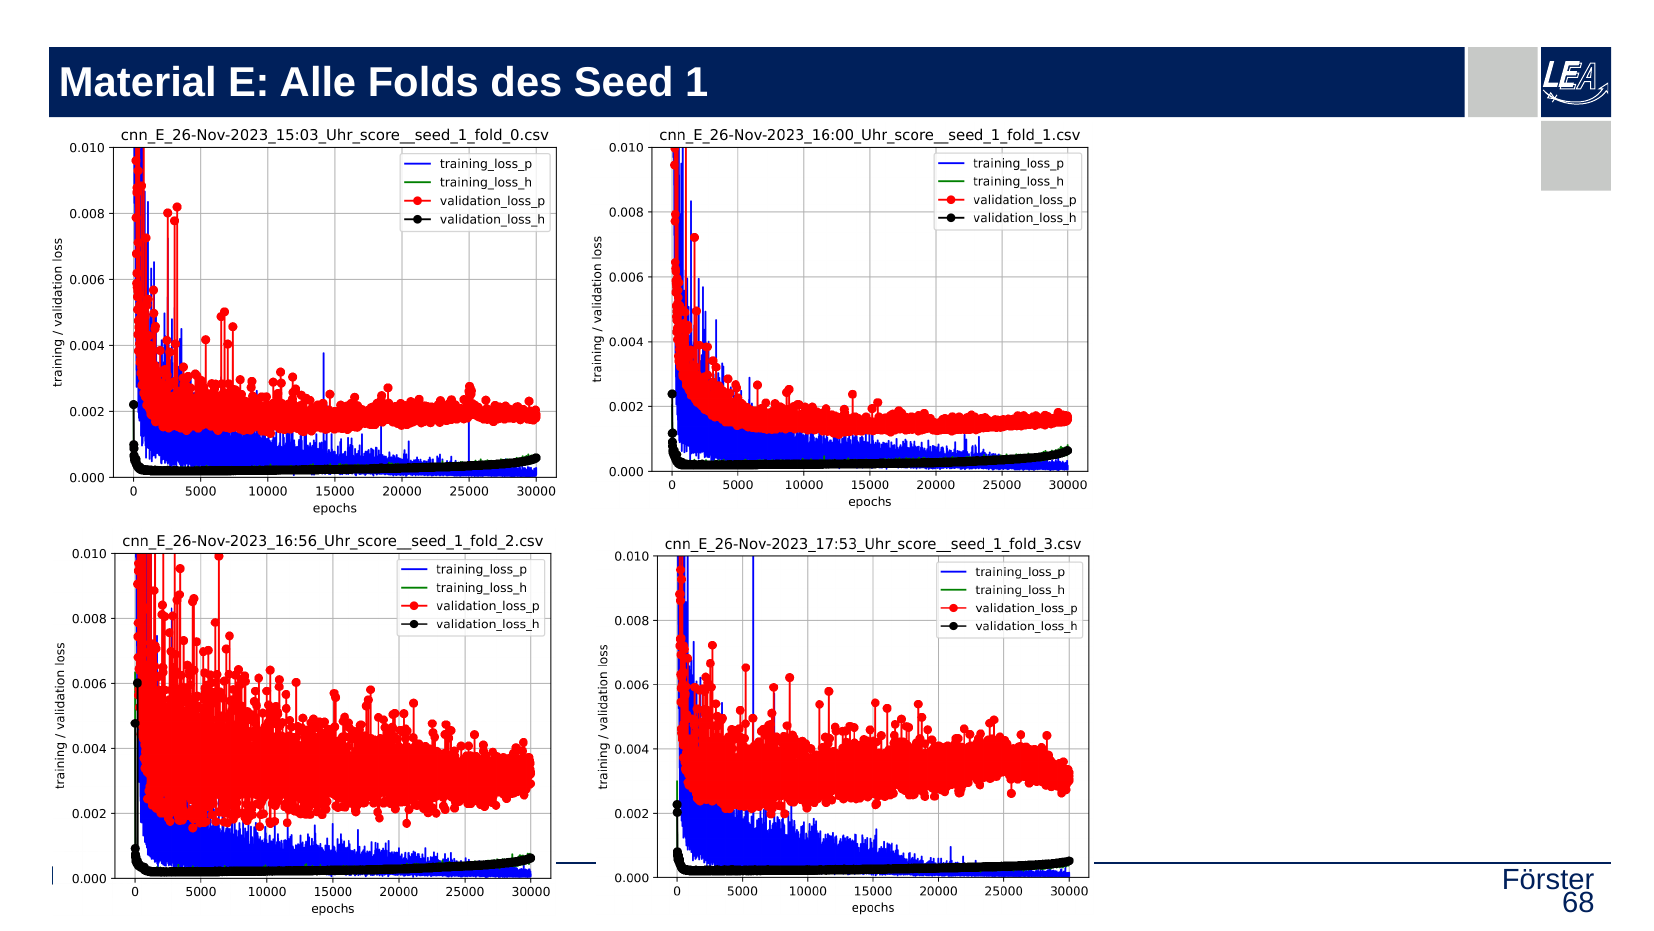

# Material E: Alle Folds des Seed 1
Förster
68